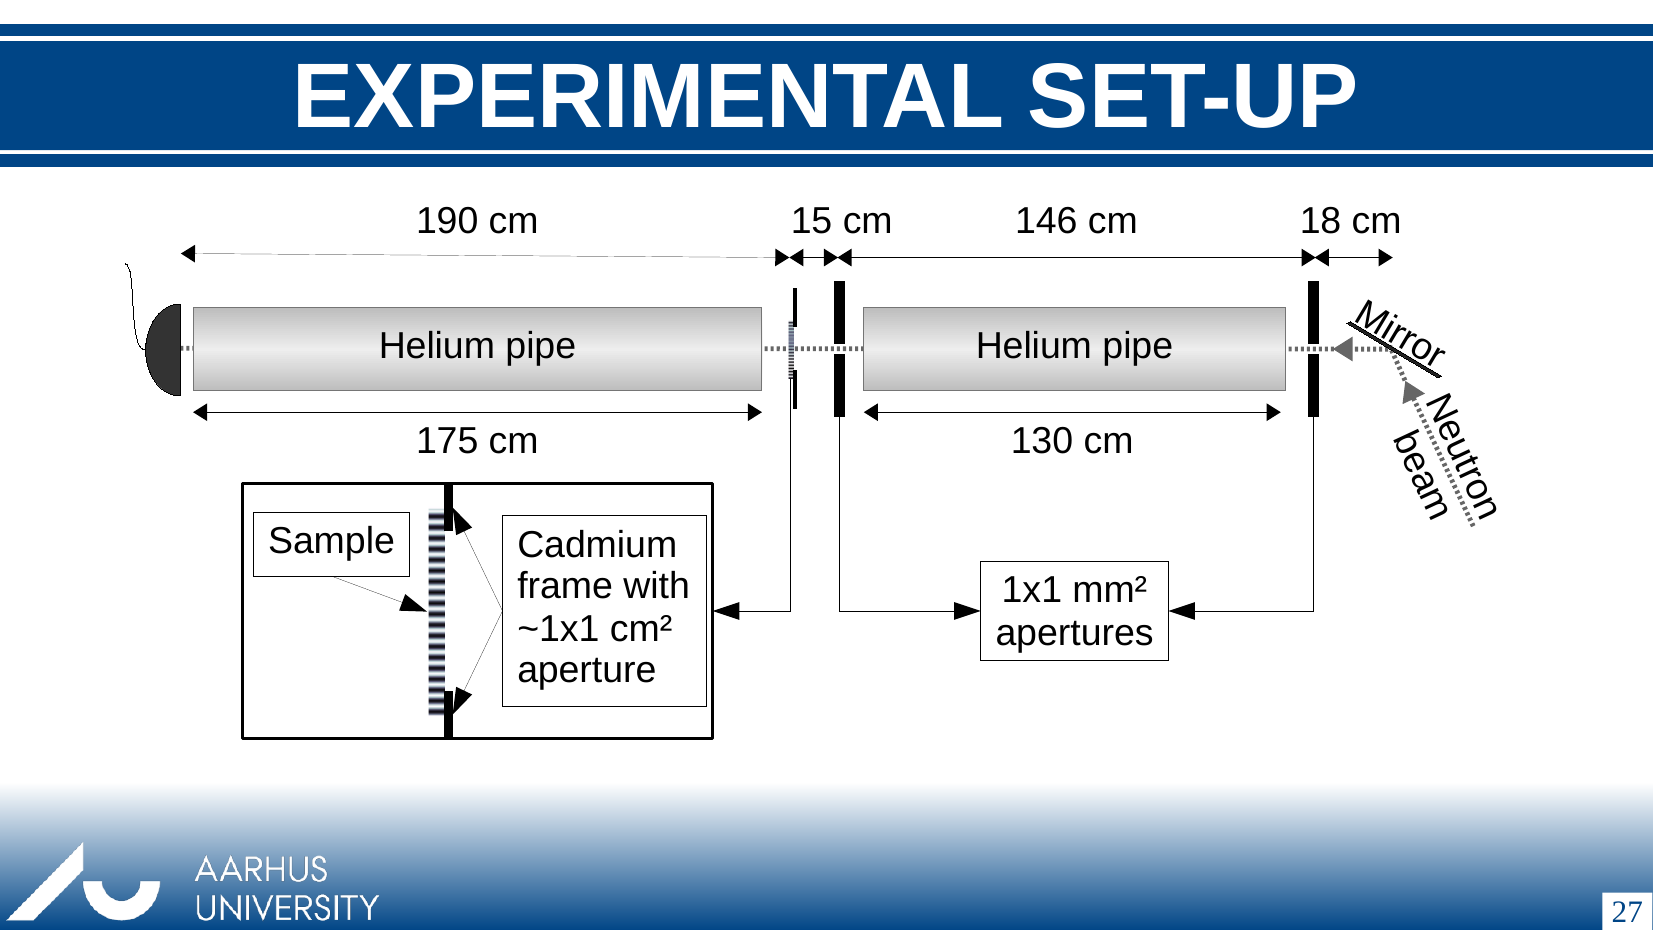

# EXPERIMENTAL SET-UP
190 cm
15 cm
146 cm
18 cm
Mirror
Helium pipe
Helium pipe
175 cm
130 cm
Neutron
beam
Sample
Cadmium frame with
~1x1 cm²
aperture
1x1 mm²
apertures
27